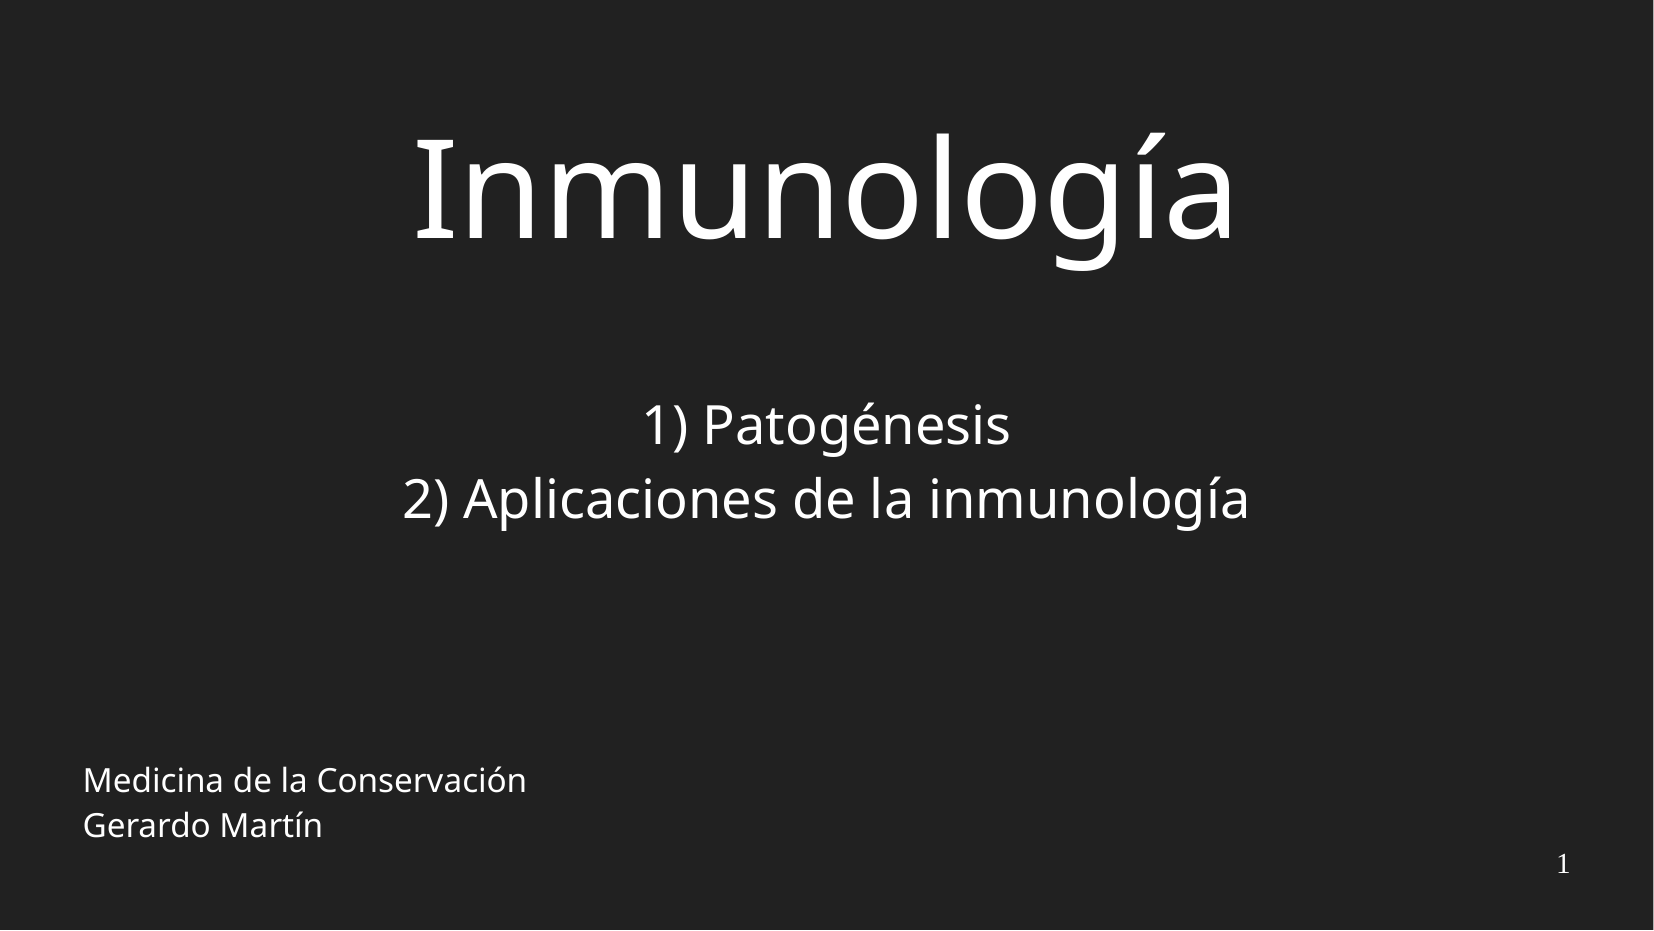

Inmunología
# Patogénesis
 Aplicaciones de la inmunología
Medicina de la Conservación
Gerardo Martín
1